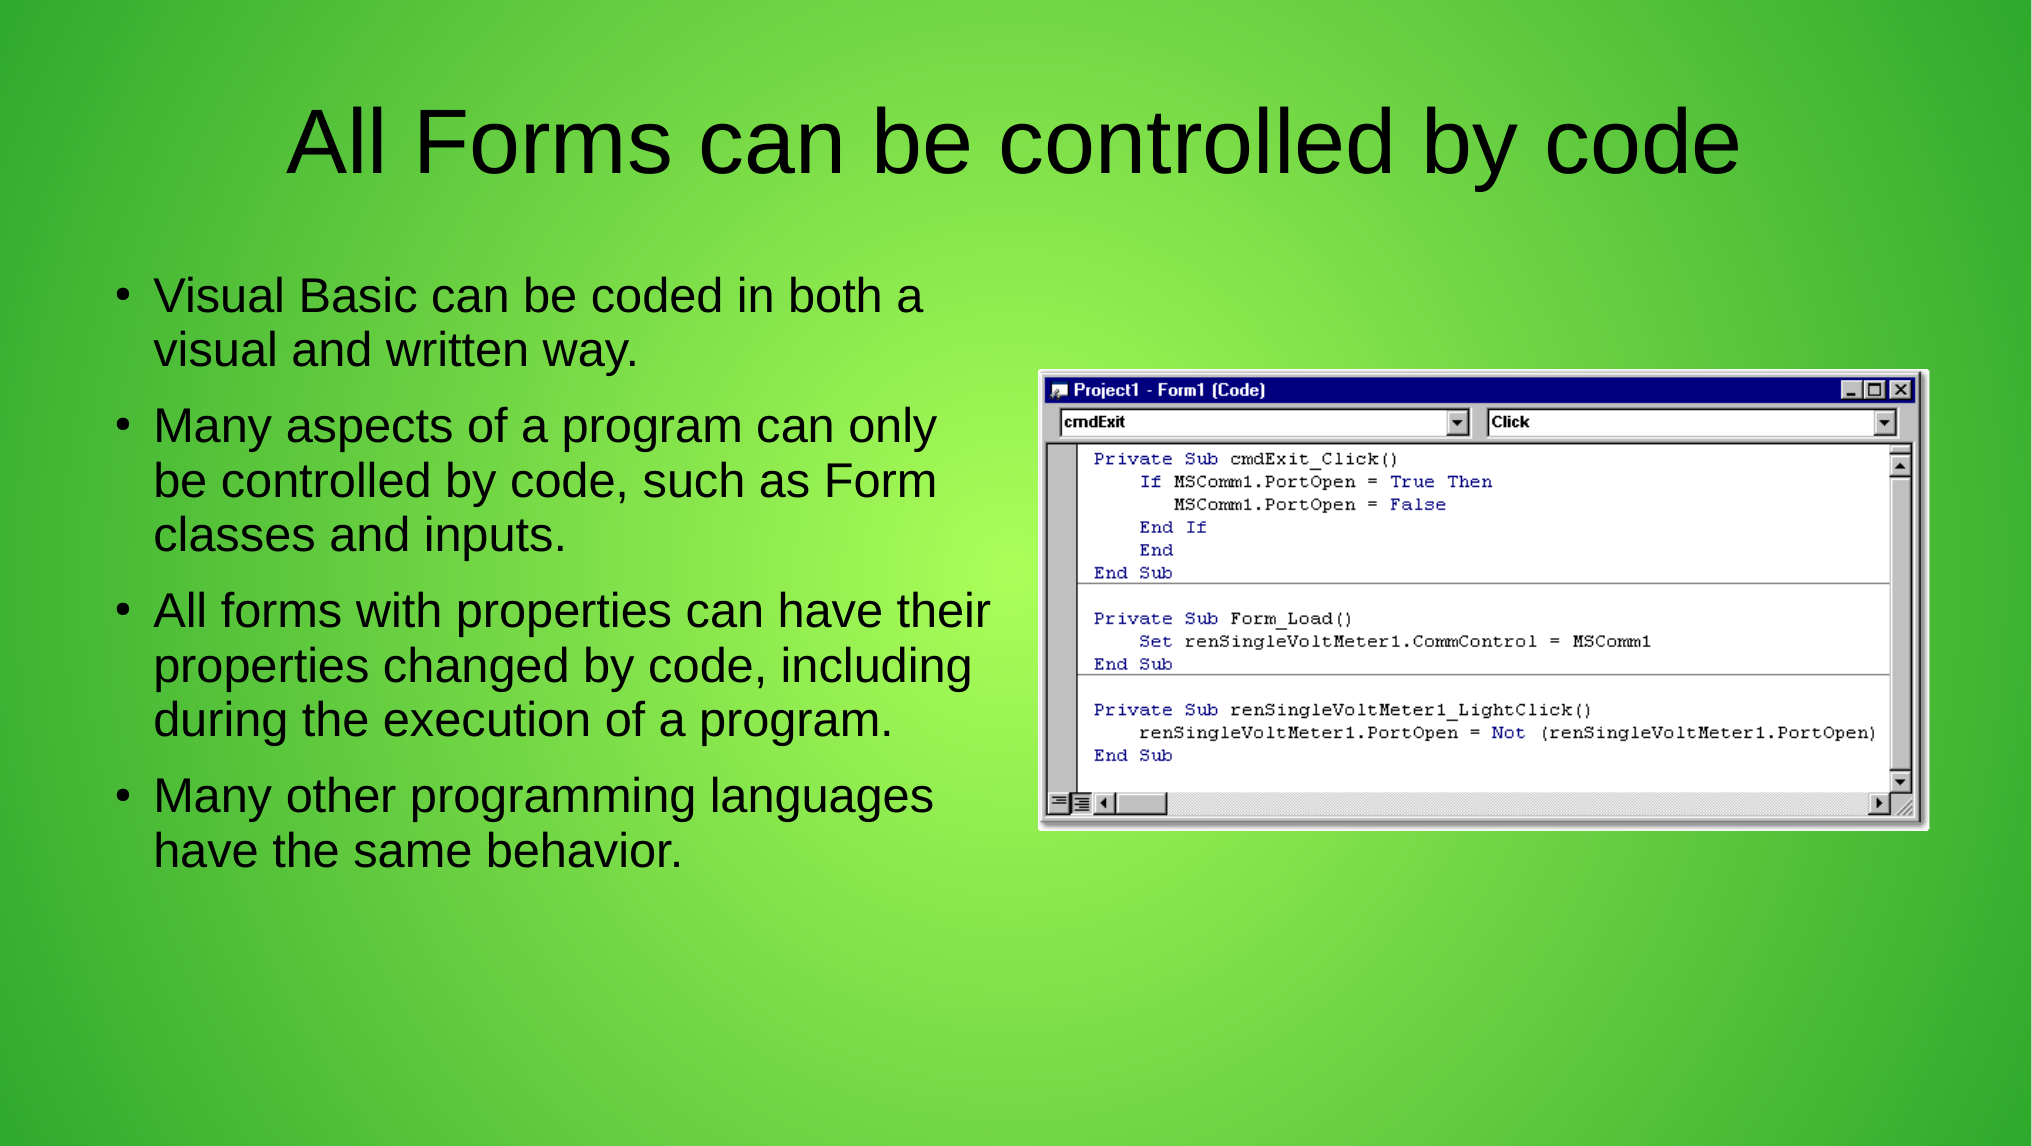

# All Forms can be controlled by code
Visual Basic can be coded in both a visual and written way.
Many aspects of a program can only be controlled by code, such as Form classes and inputs.
All forms with properties can have their properties changed by code, including during the execution of a program.
Many other programming languages have the same behavior.